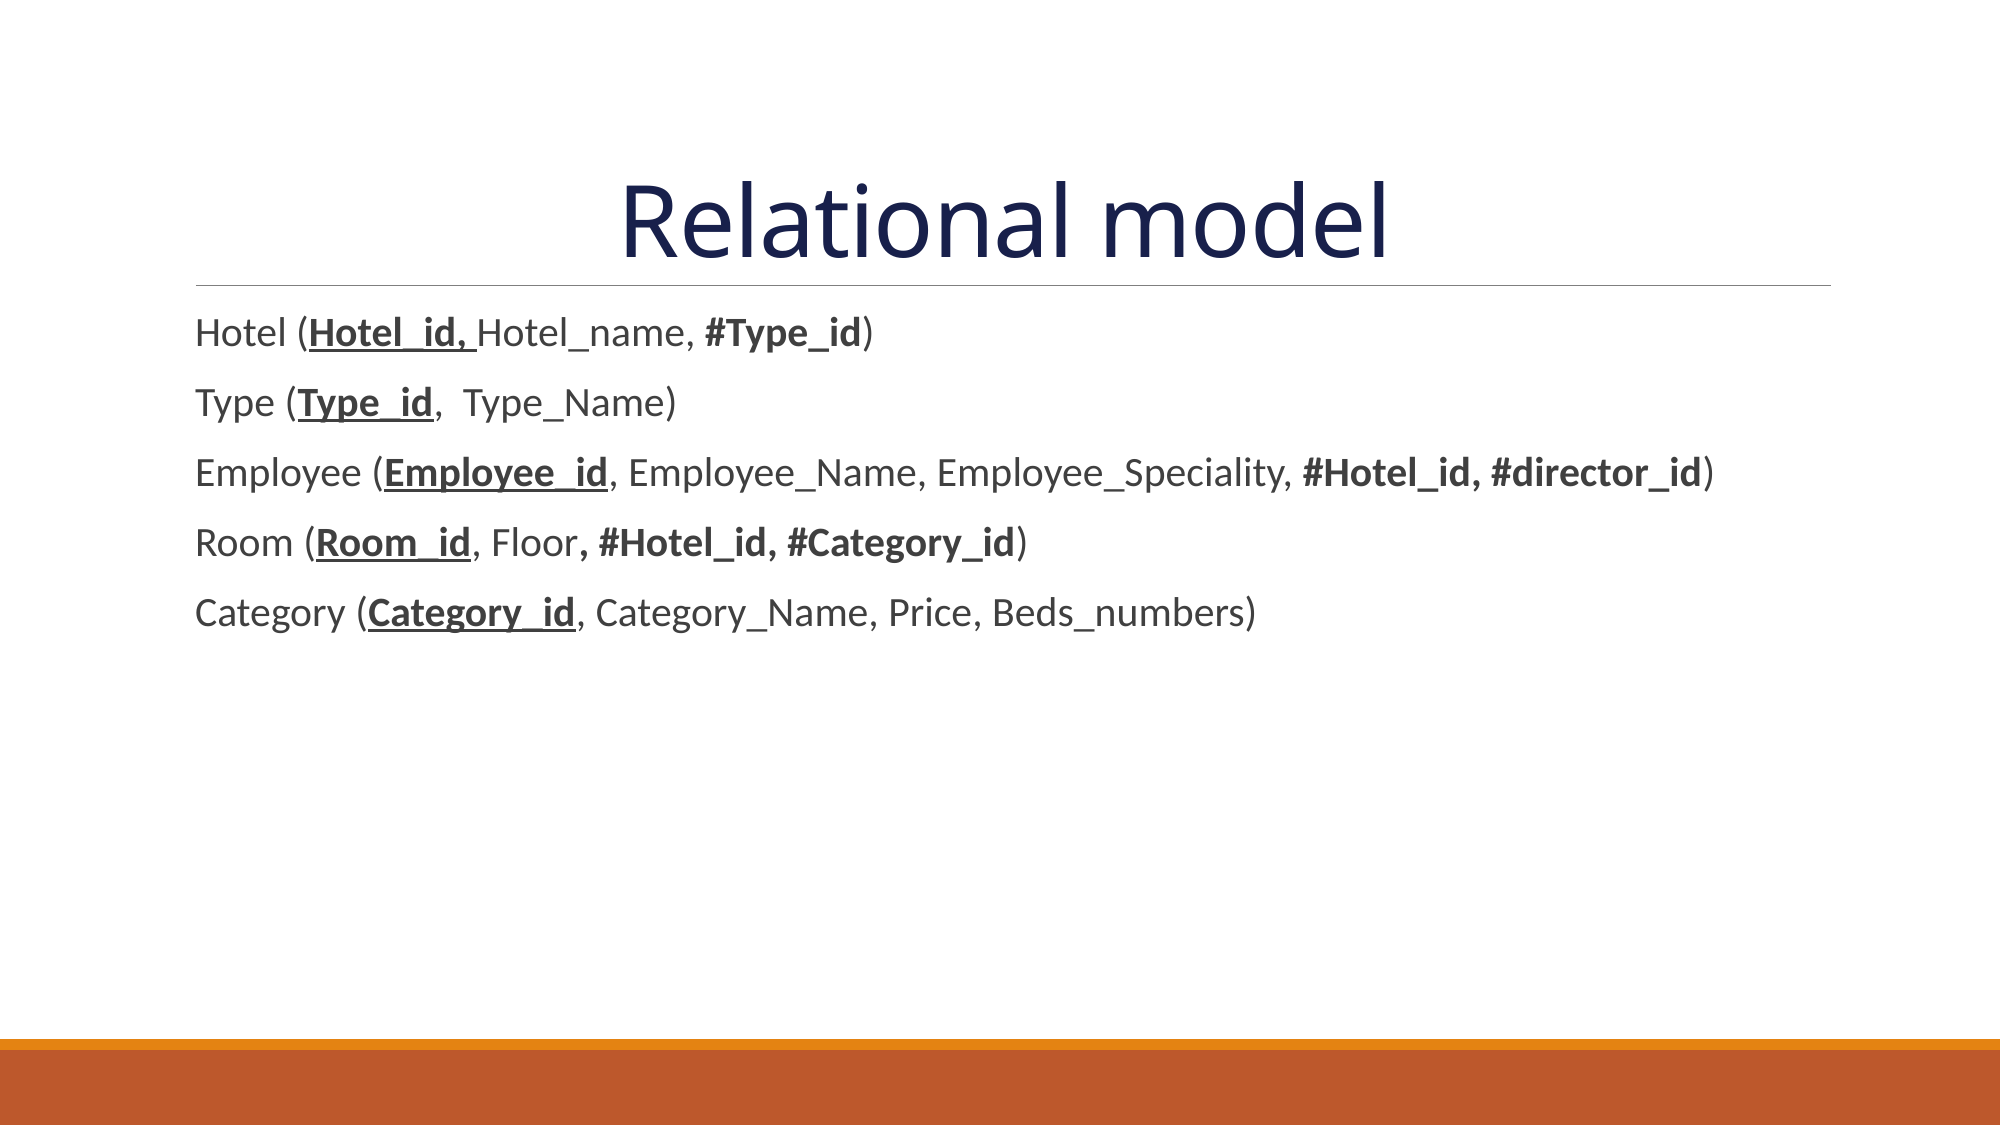

# Relational model
Hotel (Hotel_id, Hotel_name, #Type_id)
Type (Type_id, Type_Name)
Employee (Employee_id, Employee_Name, Employee_Speciality, #Hotel_id, #director_id)
Room (Room_id, Floor, #Hotel_id, #Category_id)
Category (Category_id, Category_Name, Price, Beds_numbers)